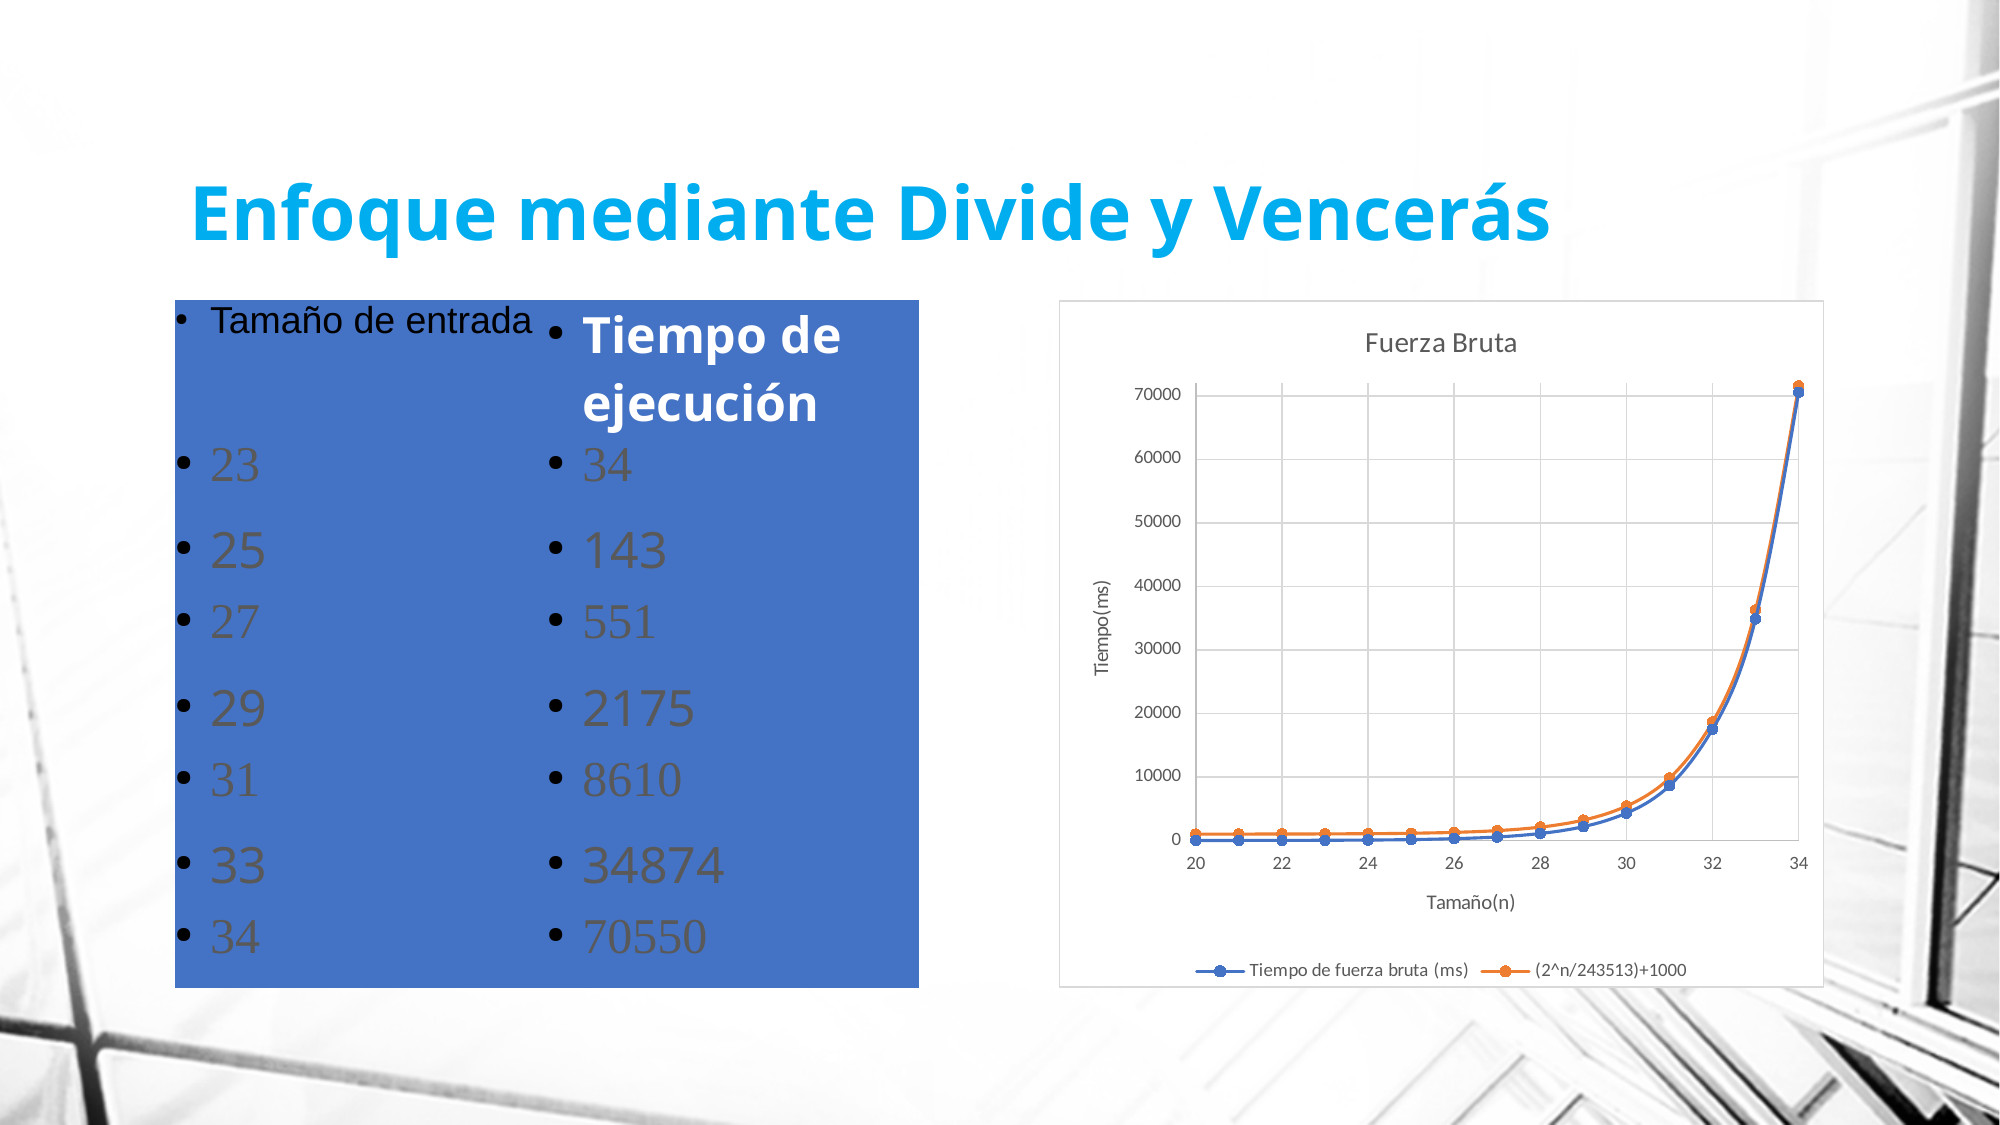

# Enfoque mediante Divide y Vencerás
| Tamaño de entrada | Tiempo de ejecución |
| --- | --- |
| 23 | 34 |
| 25 | 143 |
| 27 | 551 |
| 29 | 2175 |
| 31 | 8610 |
| 33 | 34874 |
| 34 | 70550 |
### Chart: Fuerza Bruta
| Category | Tiempo de fuerza bruta (ms) | (2^n/243513)+1000 |
|---|---|---|